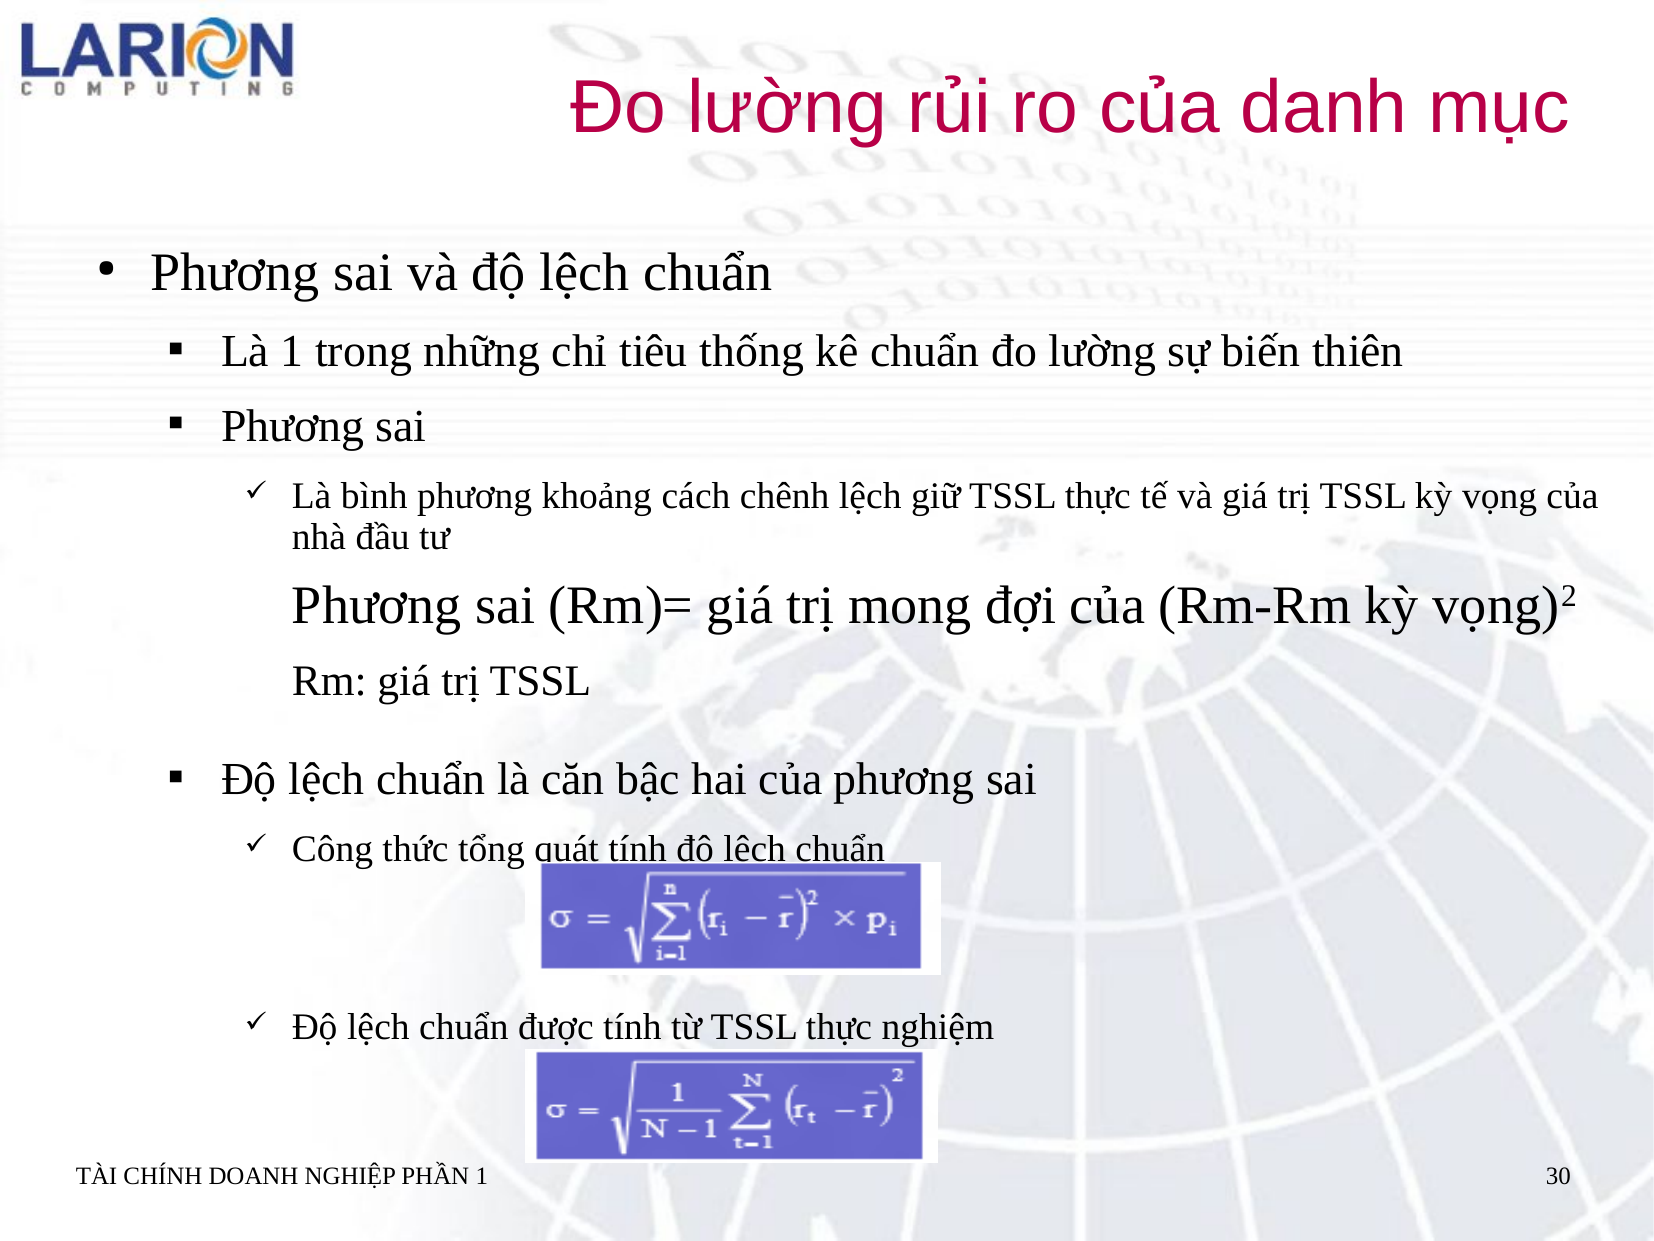

# Đo lường rủi ro của danh mục
Phương sai và độ lệch chuẩn
Là 1 trong những chỉ tiêu thống kê chuẩn đo lường sự biến thiên
Phương sai
Là bình phương khoảng cách chênh lệch giữ TSSL thực tế và giá trị TSSL kỳ vọng của nhà đầu tư
Phương sai (Rm)= giá trị mong đợi của (Rm-Rm kỳ vọng)2
Rm: giá trị TSSL
Độ lệch chuẩn là căn bậc hai của phương sai
Công thức tổng quát tính độ lệch chuẩn
Độ lệch chuẩn được tính từ TSSL thực nghiệm
TÀI CHÍNH DOANH NGHIỆP PHẦN 1
30